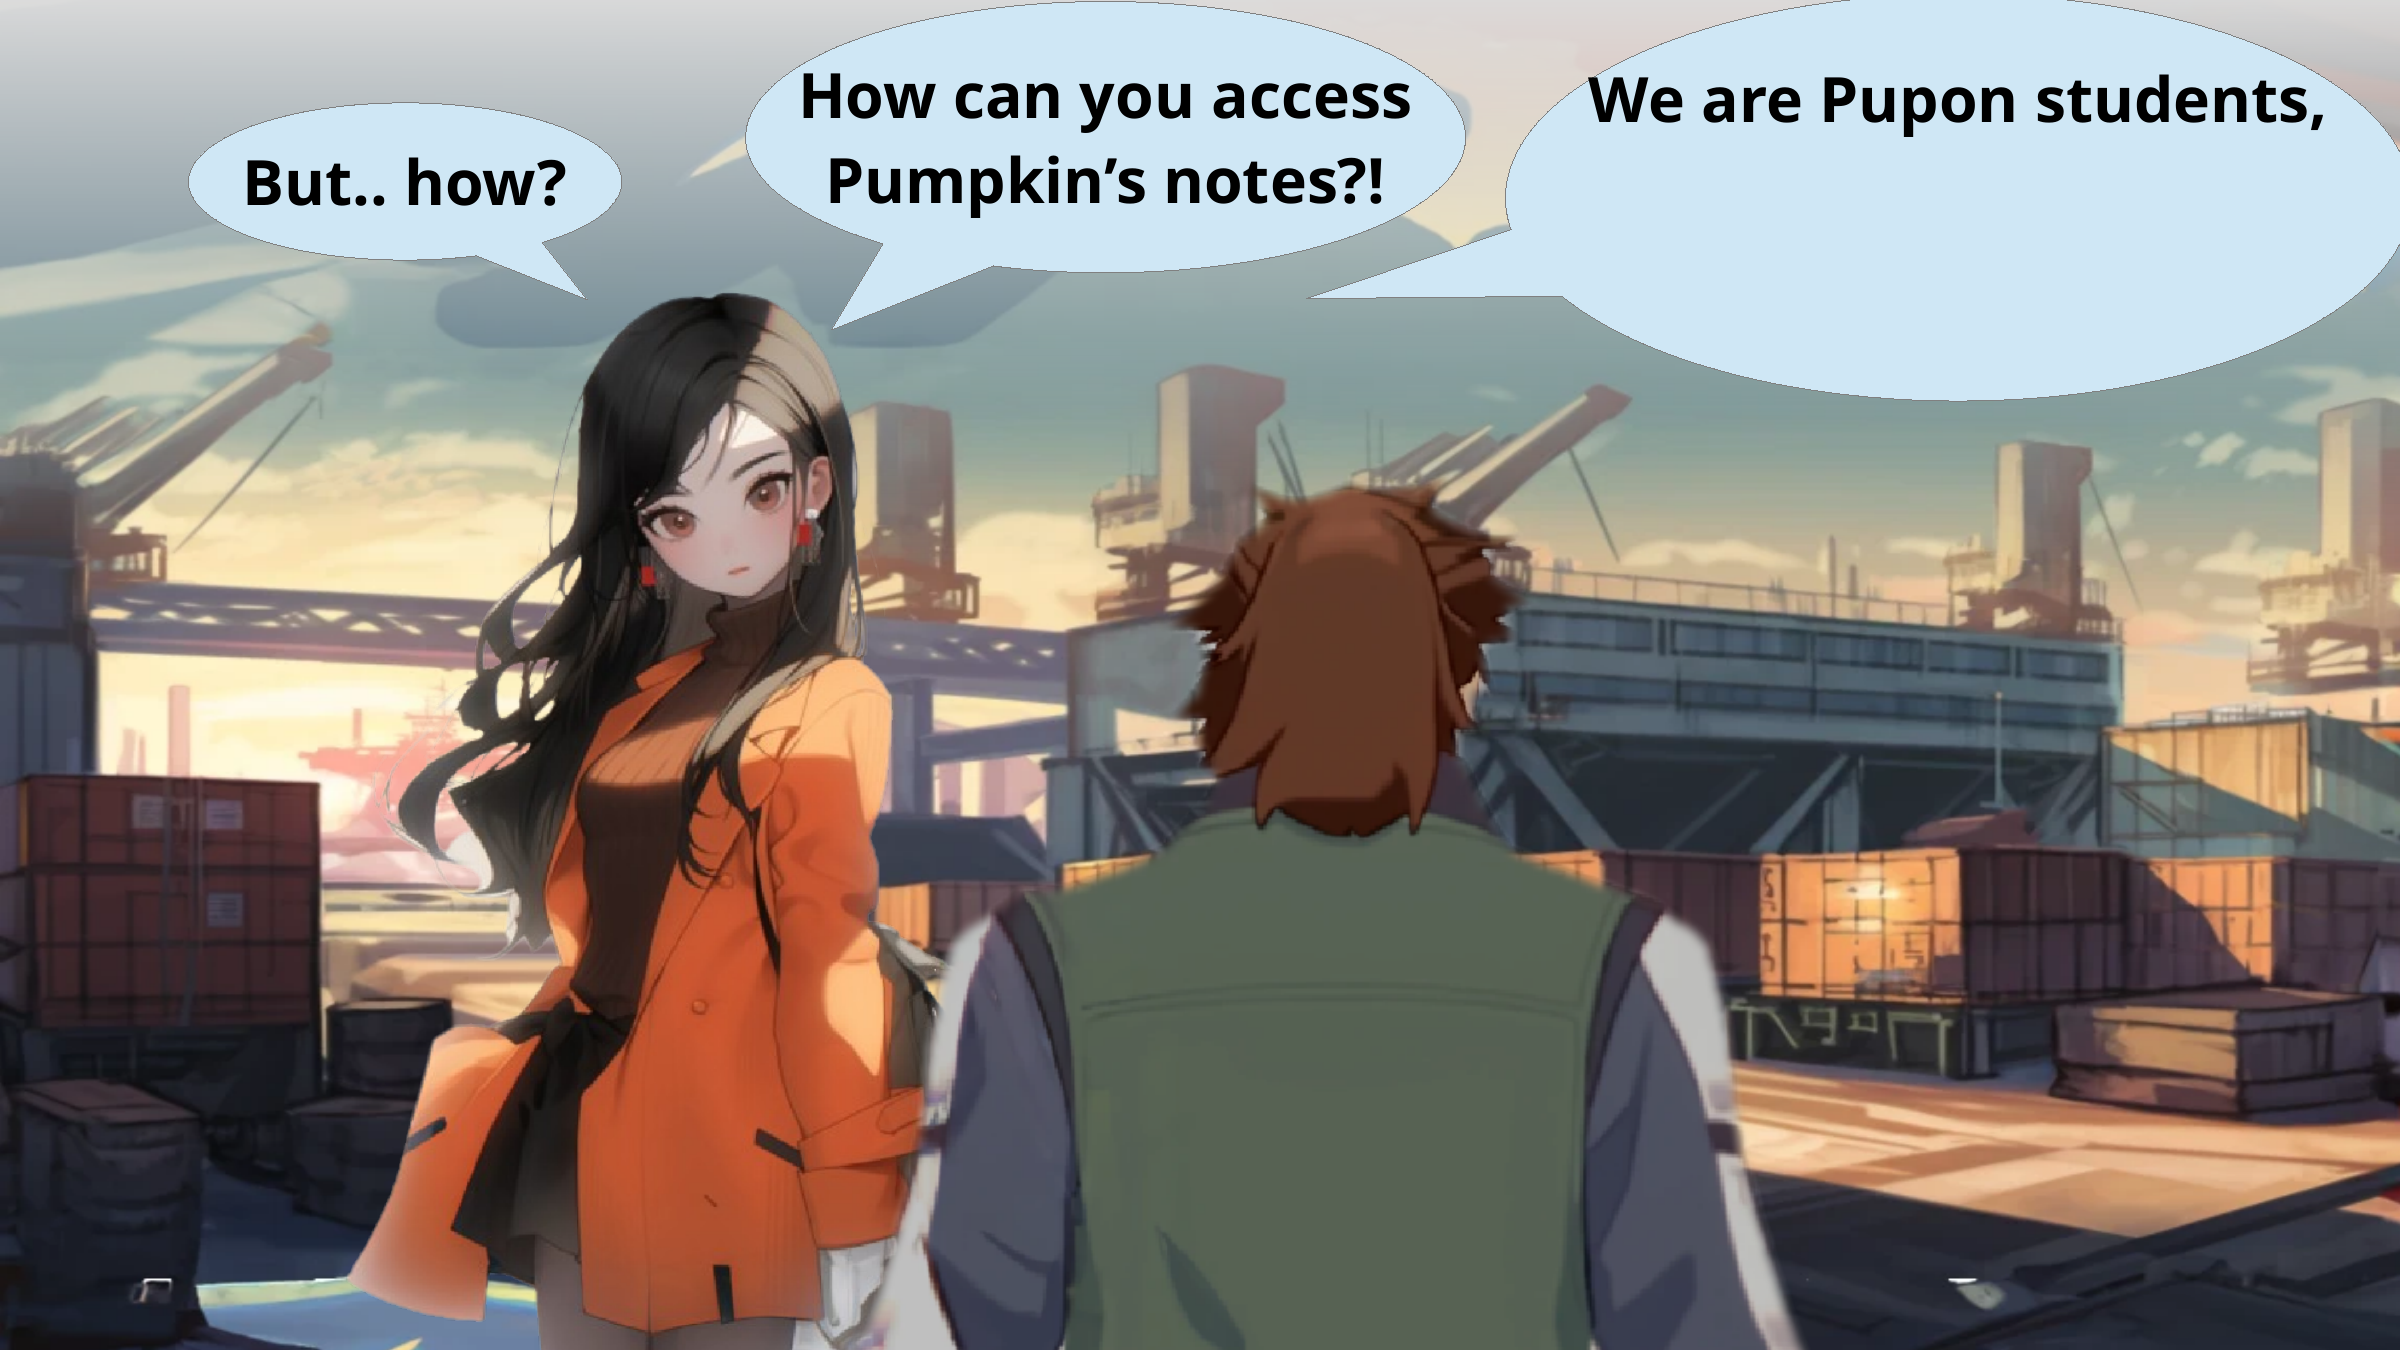

We are Pupon students,
How can you access
Pumpkin’s notes?!
But.. how?